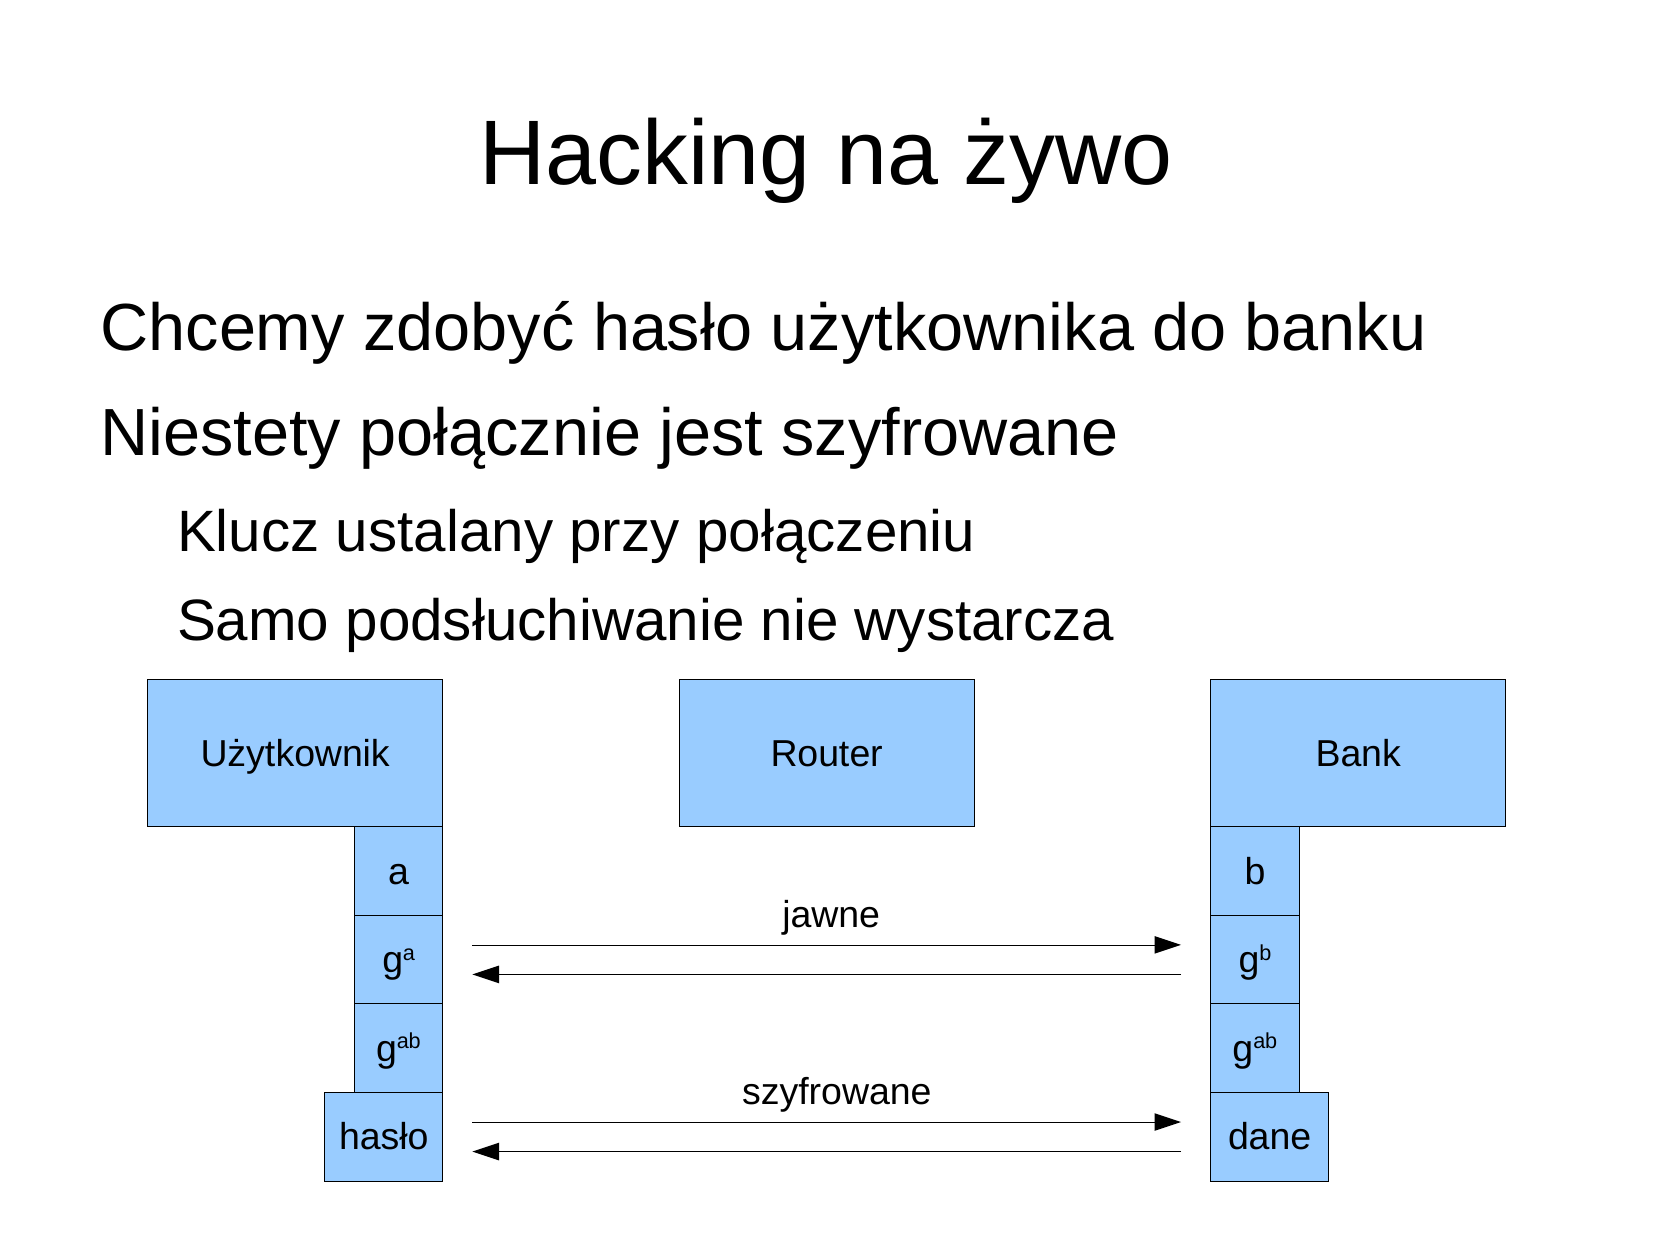

# Hacking na żywo
Chcemy zdobyć hasło użytkownika do banku
Niestety połącznie jest szyfrowane
Klucz ustalany przy połączeniu
Samo podsłuchiwanie nie wystarcza
Użytkownik
Router
Bank
a
b
jawne
ga
gb
gab
gab
szyfrowane
hasło
dane